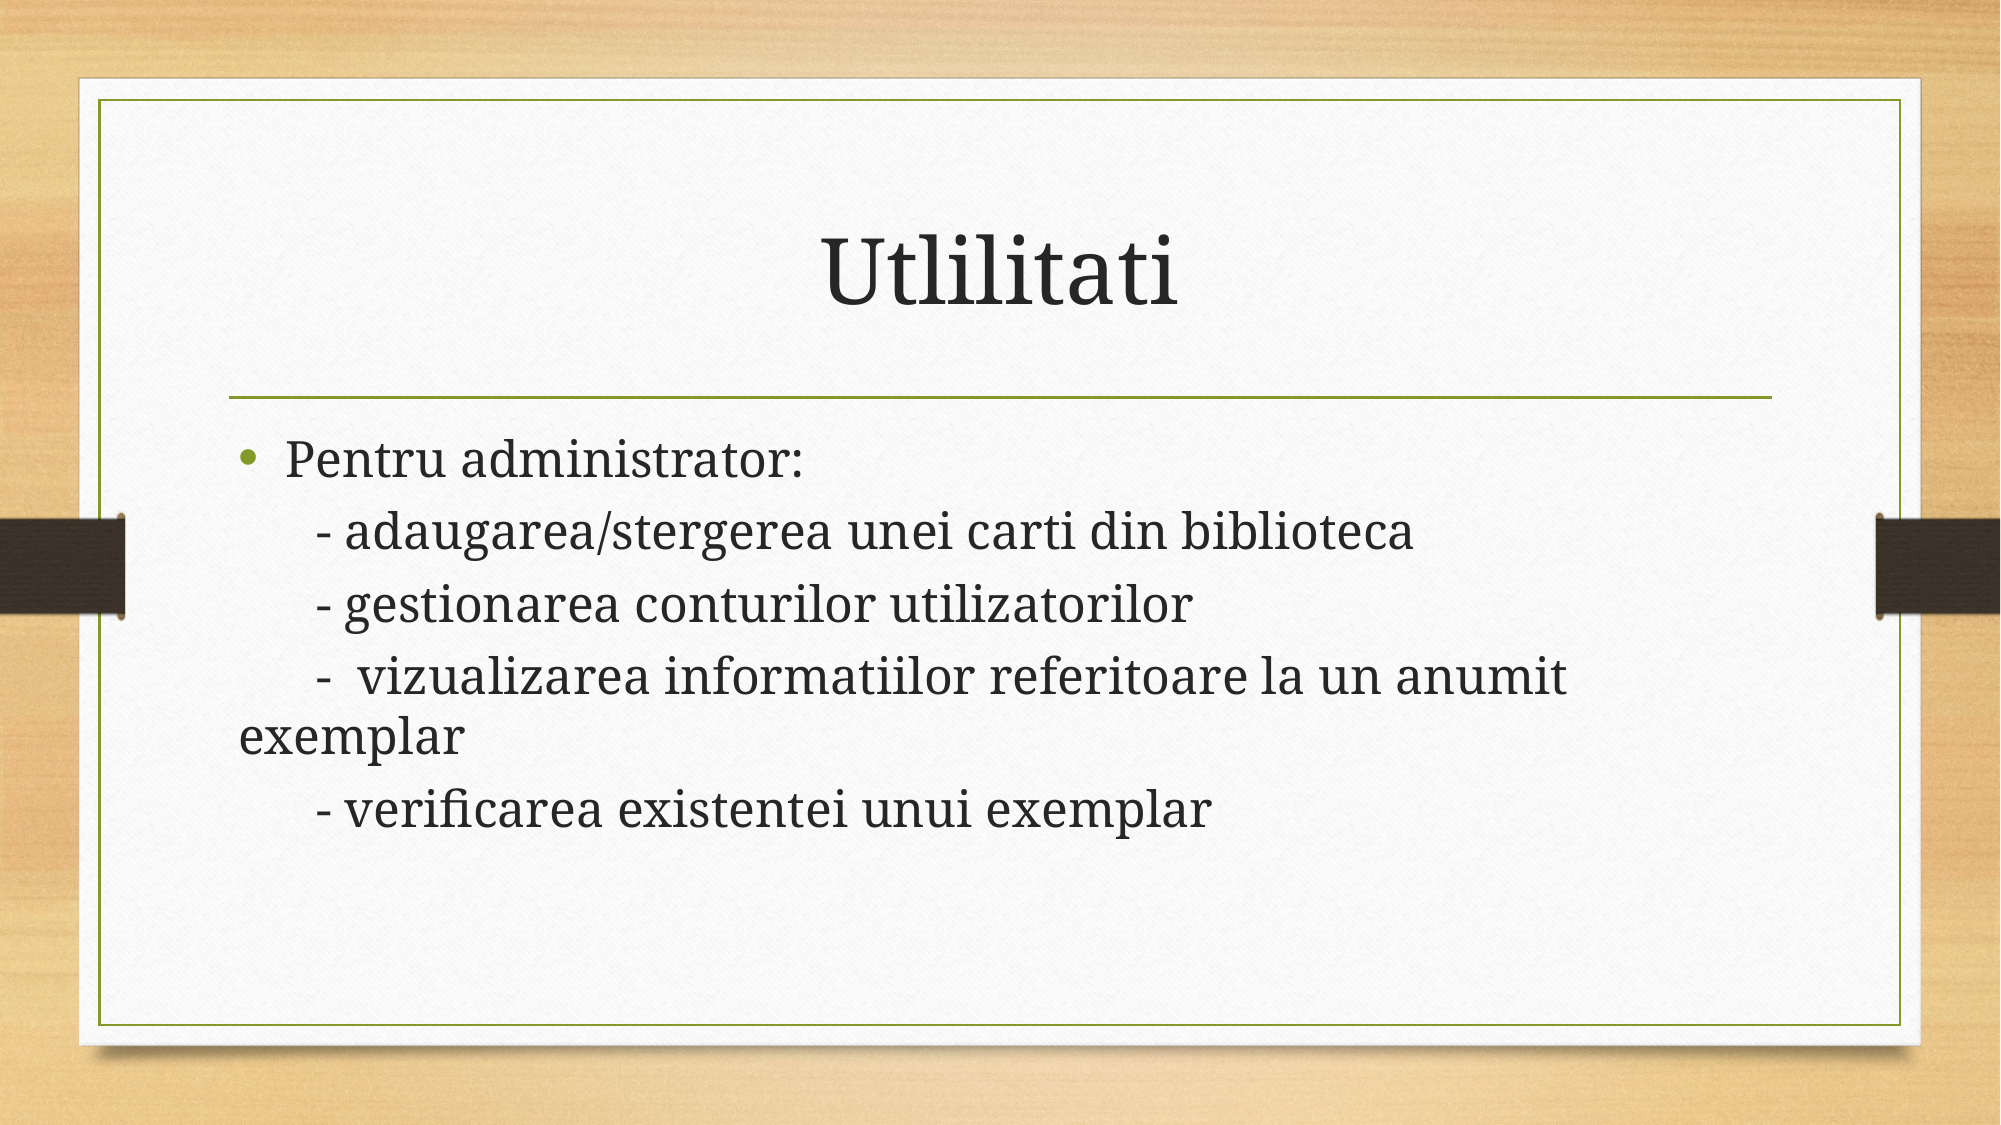

# Utlilitati
Pentru administrator:
 - adaugarea/stergerea unei carti din biblioteca
 - gestionarea conturilor utilizatorilor
 - vizualizarea informatiilor referitoare la un anumit exemplar
 - verificarea existentei unui exemplar